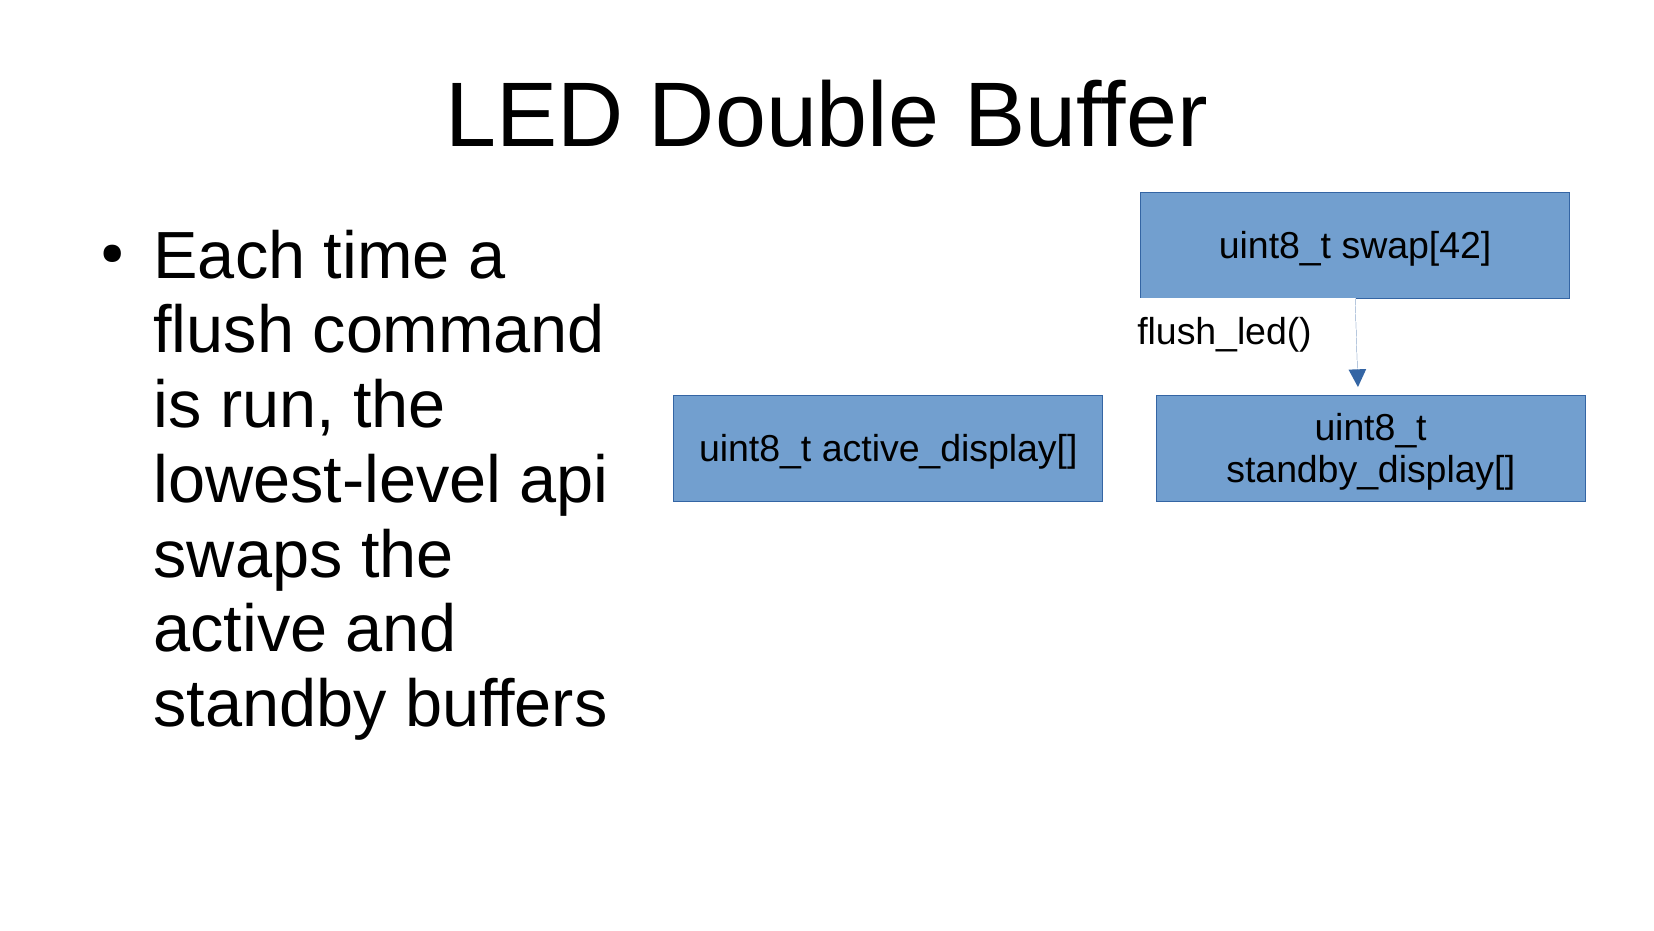

# LED Double Buffer
uint8_t swap[42]
Each time a flush command is run, the lowest-level api swaps the active and standby buffers
flush_led()
uint8_t standby_display[]
uint8_t active_display[]